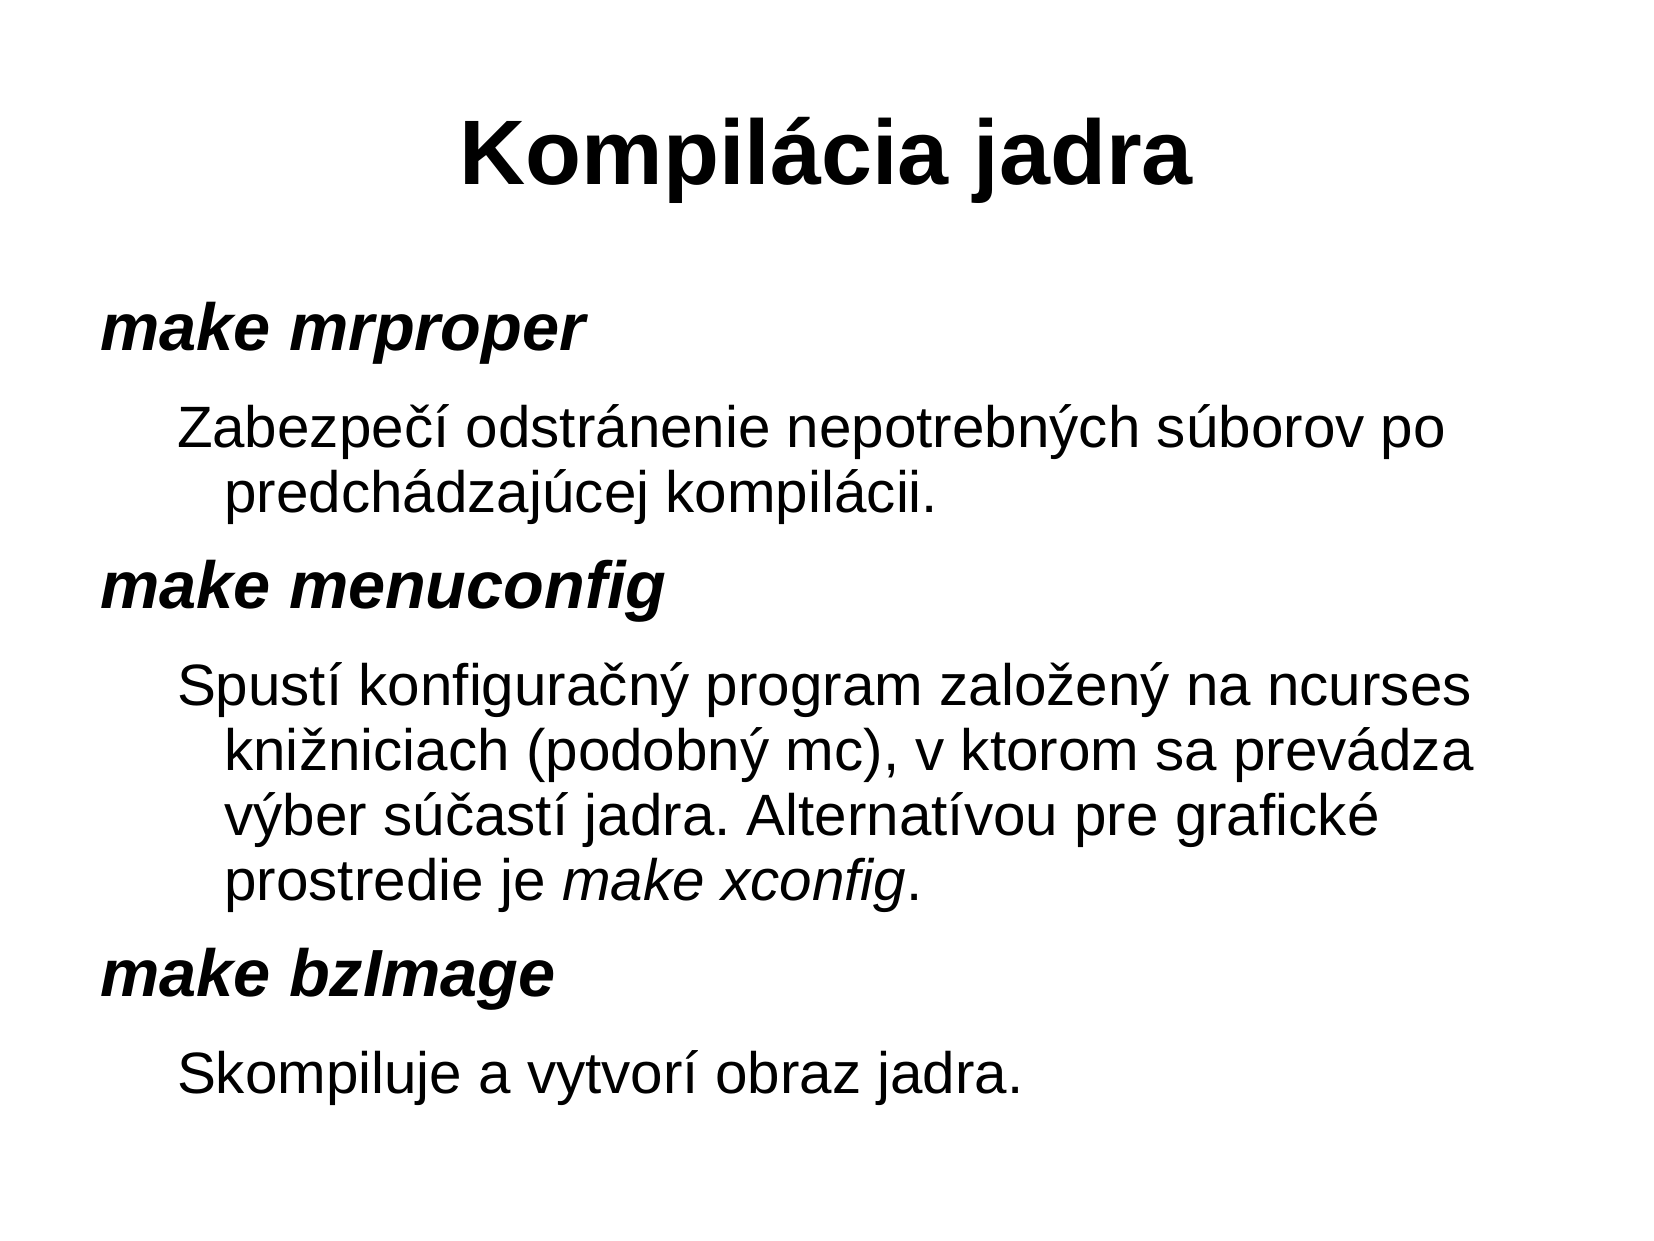

# Kompilácia jadra
make mrproper
Zabezpečí odstránenie nepotrebných súborov po predchádzajúcej kompilácii.
make menuconfig
Spustí konfiguračný program založený na ncurses knižniciach (podobný mc), v ktorom sa prevádza výber súčastí jadra. Alternatívou pre grafické prostredie je make xconfig.
make bzImage
Skompiluje a vytvorí obraz jadra.